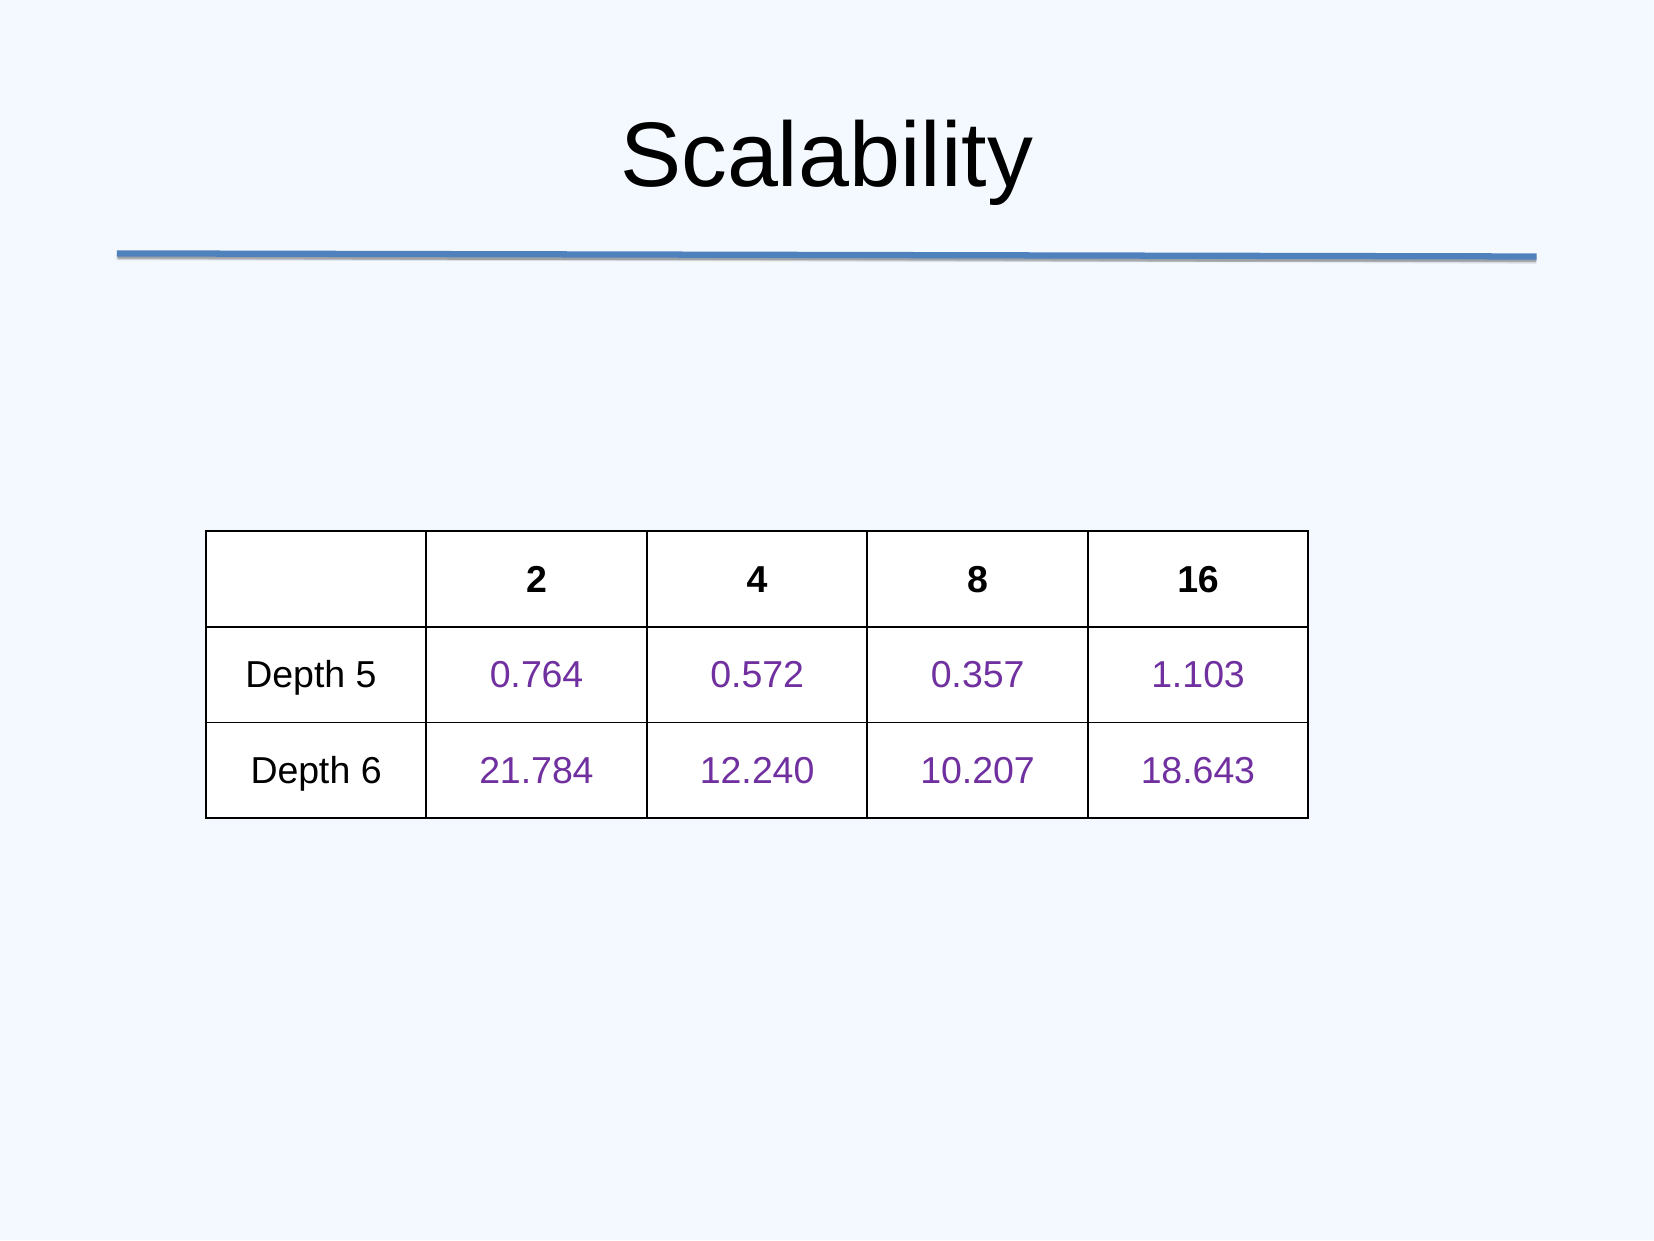

Scalability
| | 2 | 4 | 8 | 16 |
| --- | --- | --- | --- | --- |
| Depth 5 | 0.764 | 0.572 | 0.357 | 1.103 |
| Depth 6 | 21.784 | 12.240 | 10.207 | 18.643 |